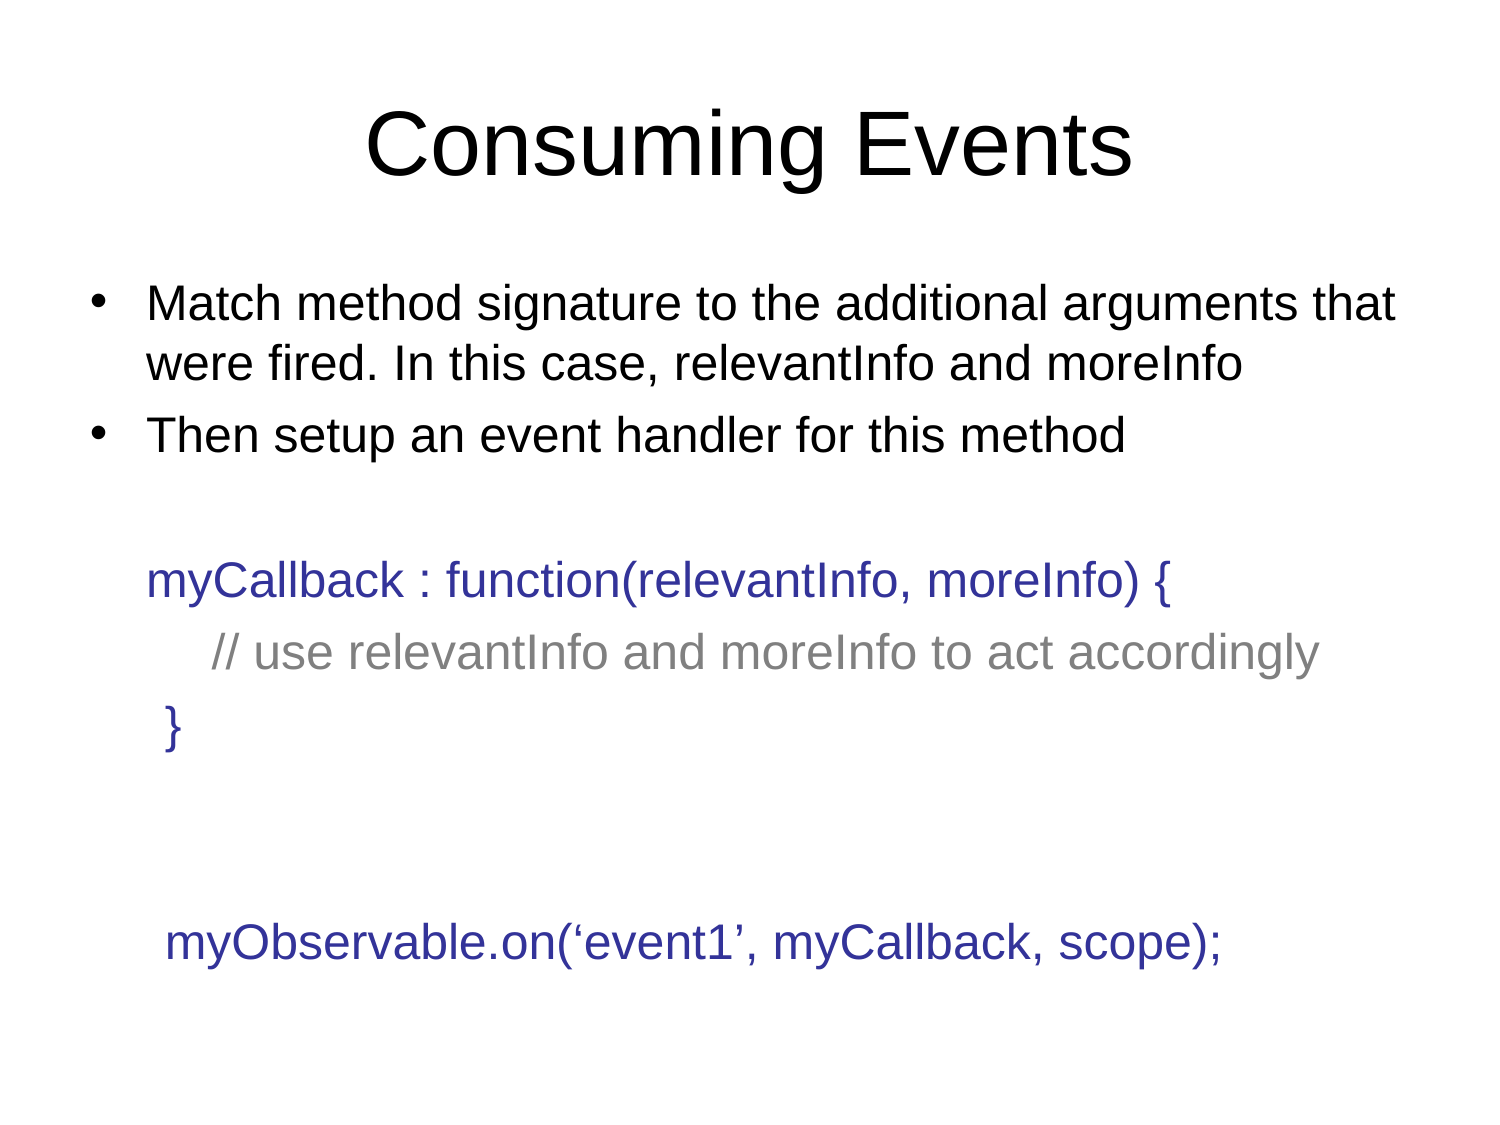

# Consuming Events
Match method signature to the additional arguments that were fired. In this case, relevantInfo and moreInfo
Then setup an event handler for this method
	myCallback : function(relevantInfo, moreInfo) {
	// use relevantInfo and moreInfo to act accordingly
}
myObservable.on(‘event1’, myCallback, scope);